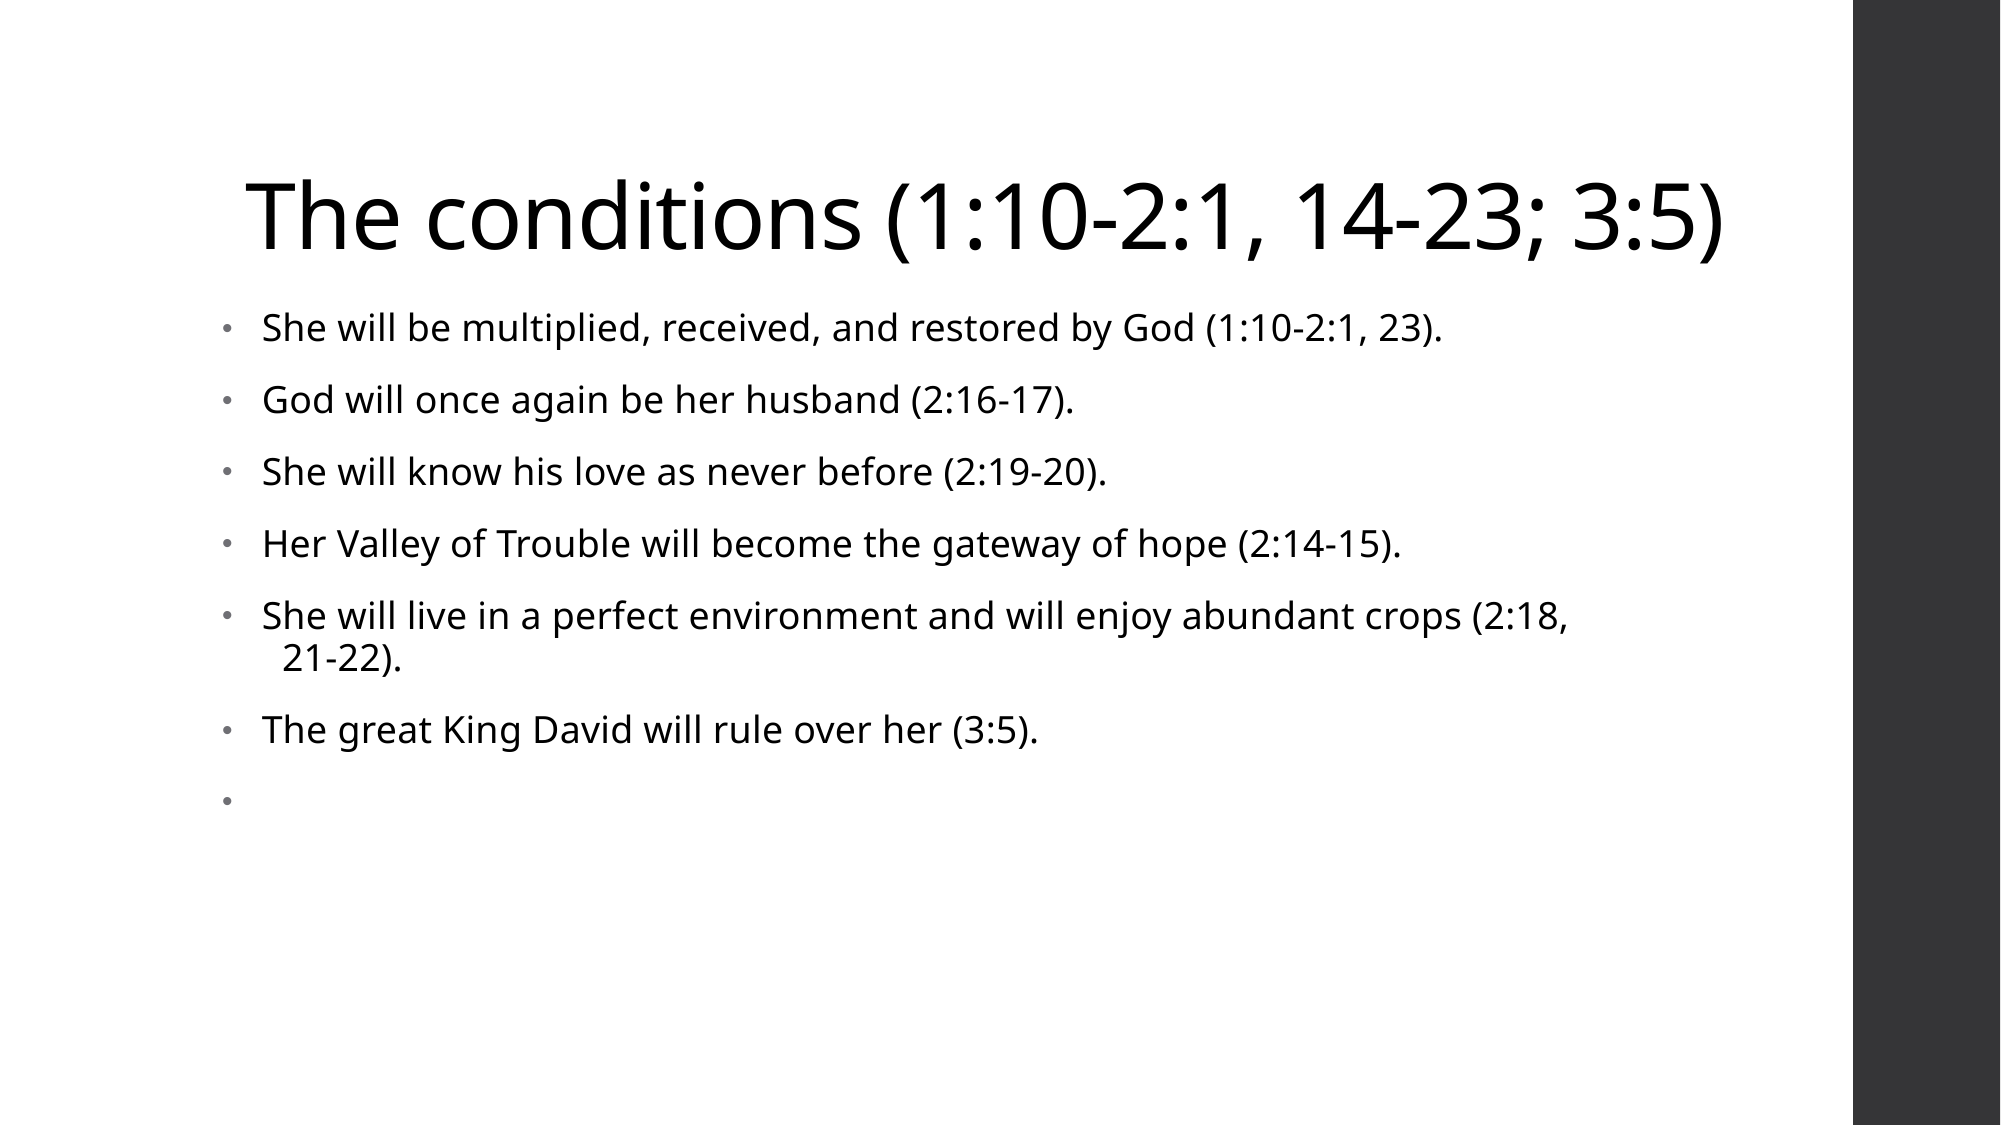

# The conditions (1:10-2:1, 14-23; 3:5)
 She will be multiplied, received, and restored by God (1:10-2:1, 23).
 God will once again be her husband (2:16-17).
 She will know his love as never before (2:19-20).
 Her Valley of Trouble will become the gateway of hope (2:14-15).
 She will live in a perfect environment and will enjoy abundant crops (2:18, 21-22).
 The great King David will rule over her (3:5).